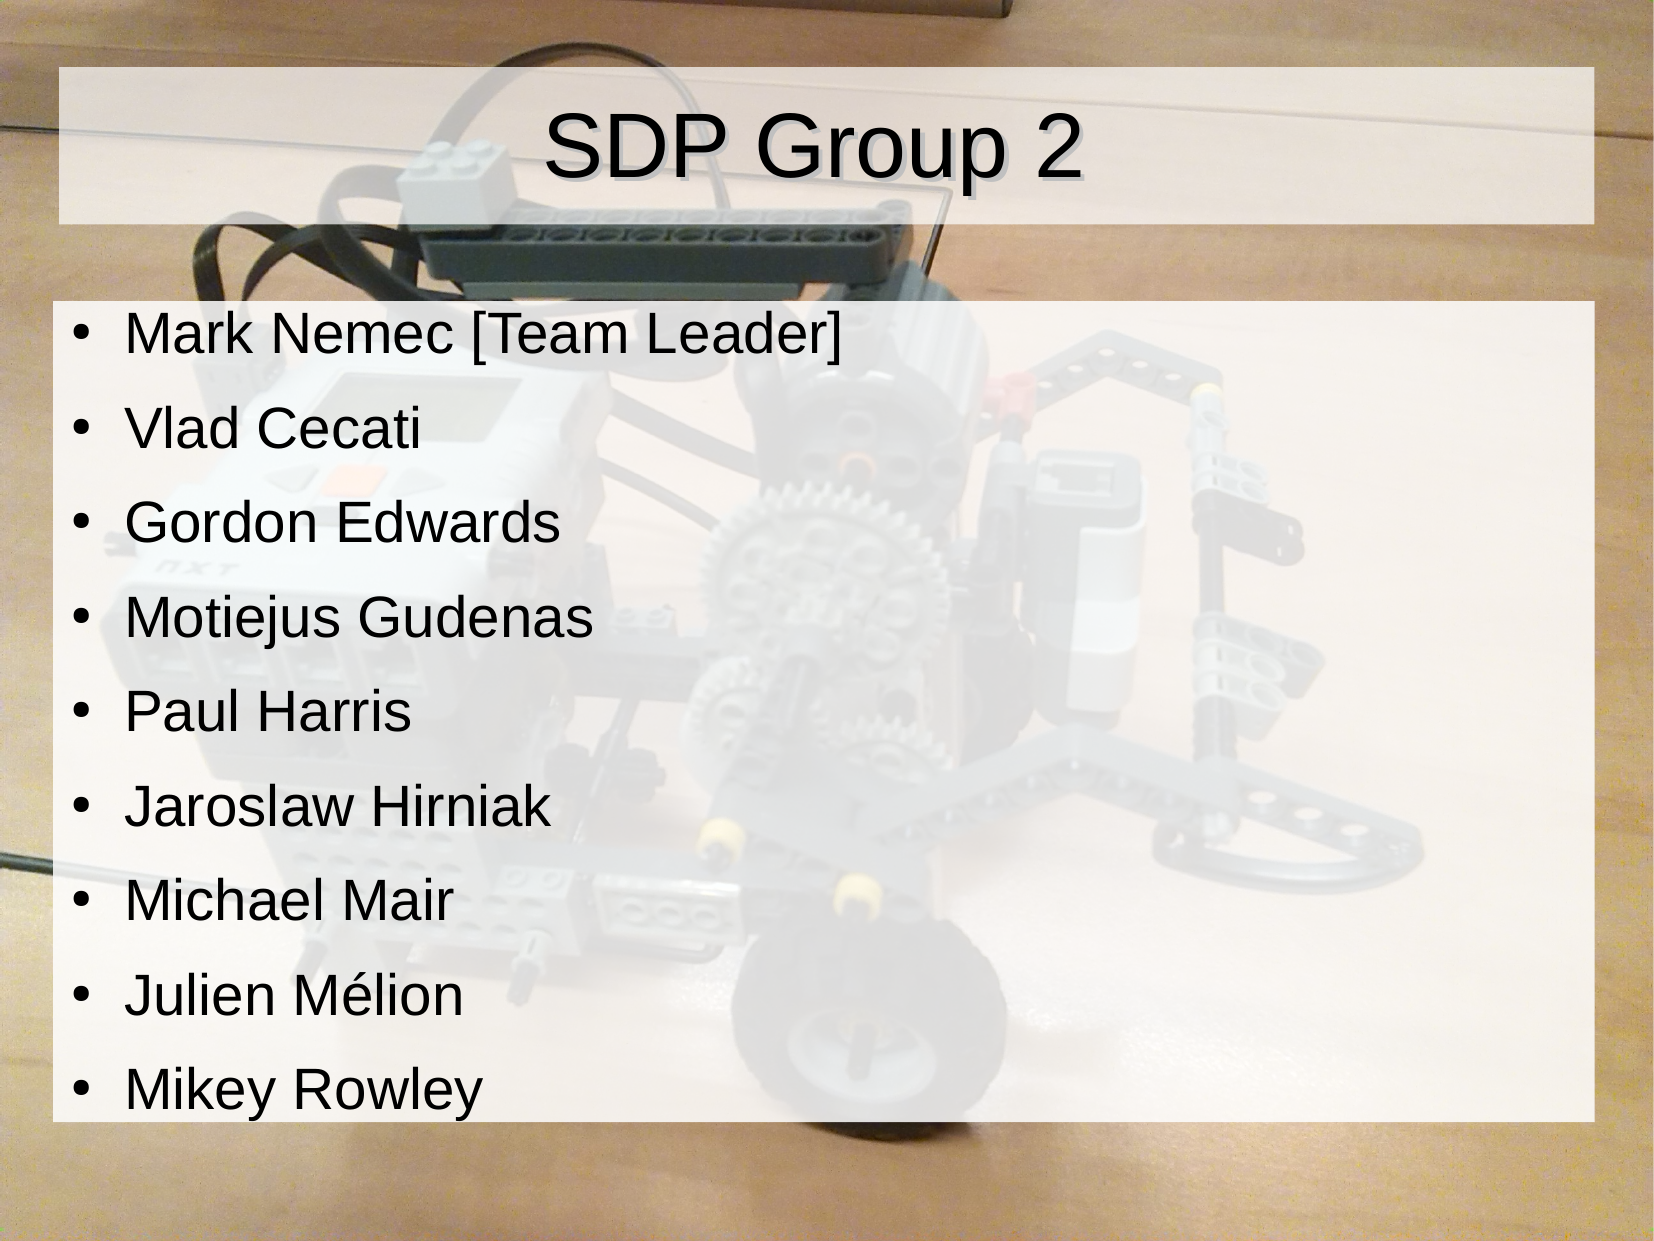

# SDP Group 2
Mark Nemec [Team Leader]
Vlad Cecati
Gordon Edwards
Motiejus Gudenas
Paul Harris
Jaroslaw Hirniak
Michael Mair
Julien Mélion
Mikey Rowley